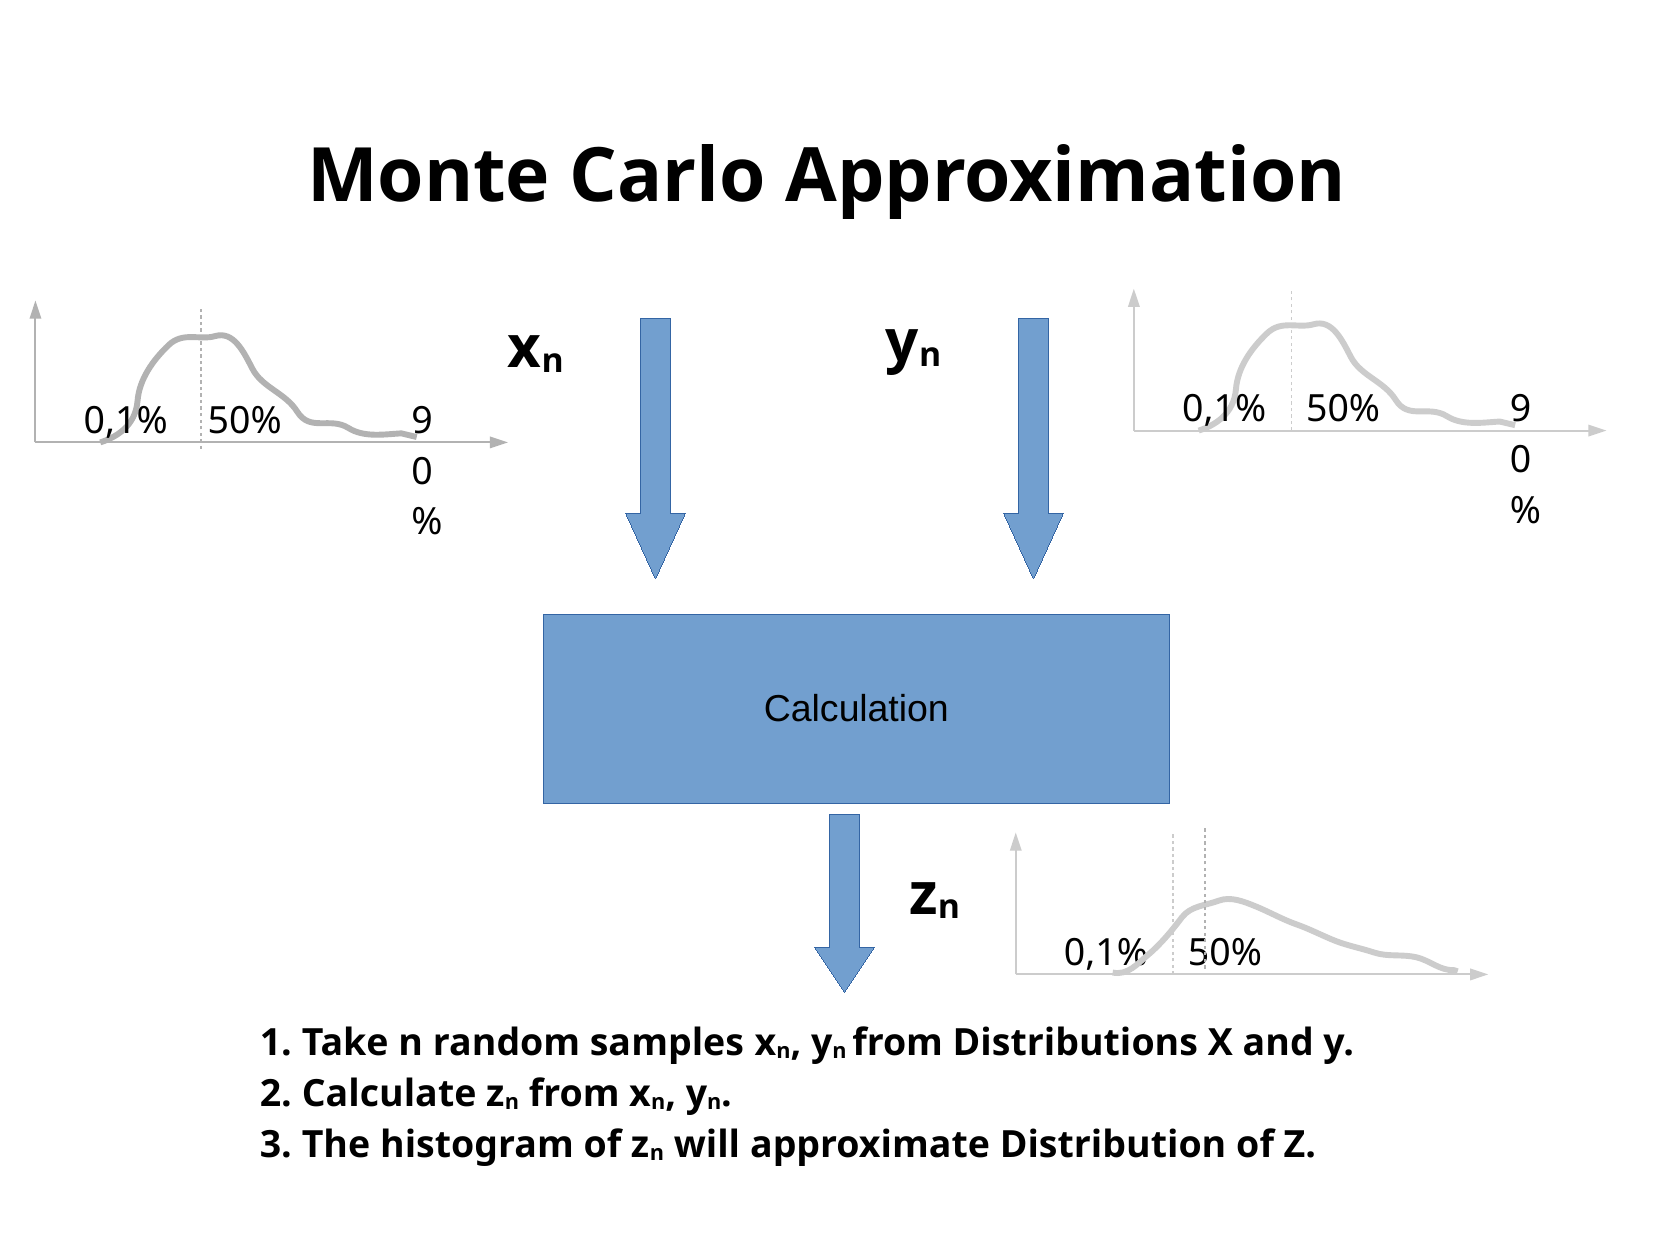

# Monte Carlo Approximation
yn
xn
0,1%
50%
90%
0,1%
50%
90%
Calculation
zn
0,1%
50%
1. Take n random samples xn, yn from Distributions X and y.
2. Calculate zn from xn, yn.
3. The histogram of zn will approximate Distribution of Z.